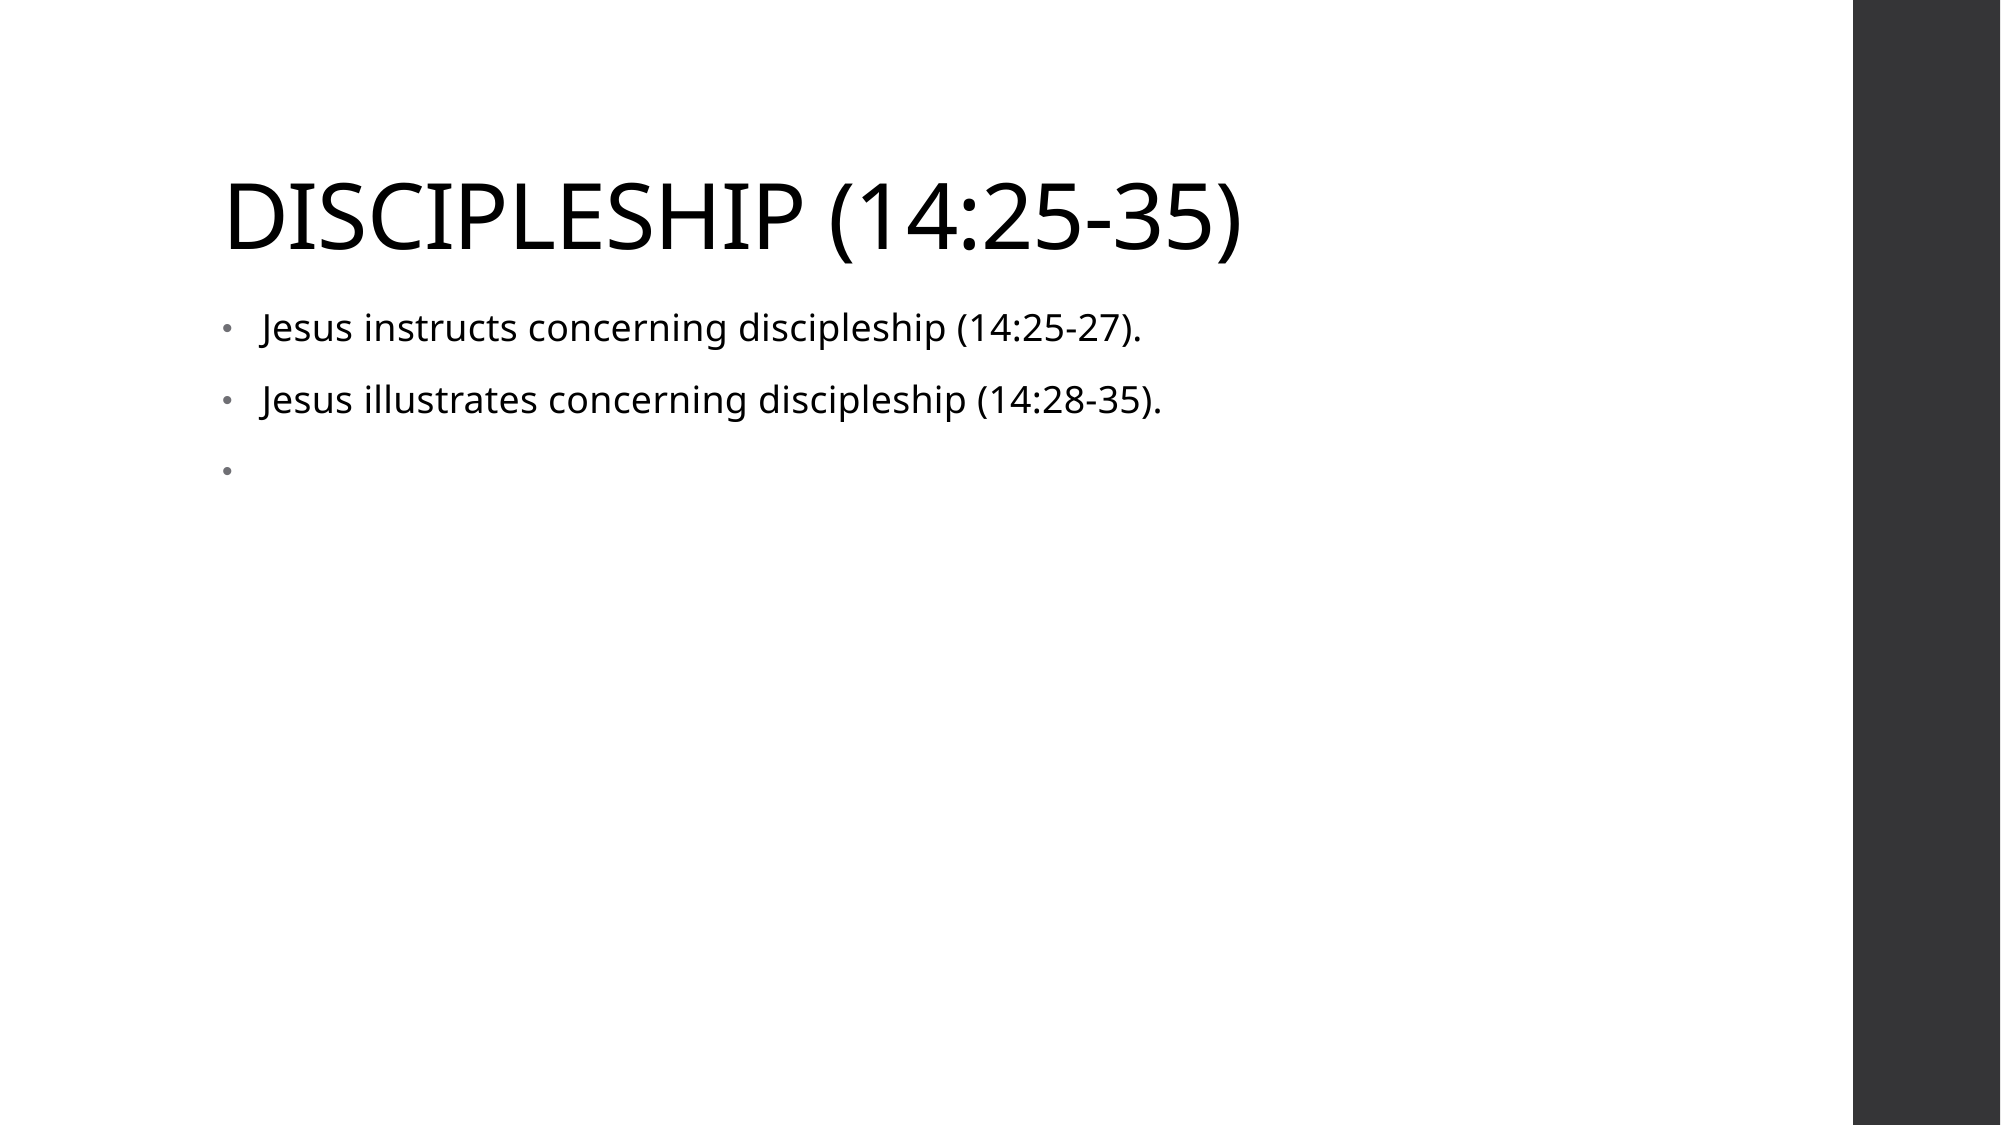

# DISCIPLESHIP (14:25-35)
 Jesus instructs concerning discipleship (14:25-27).
 Jesus illustrates concerning discipleship (14:28-35).